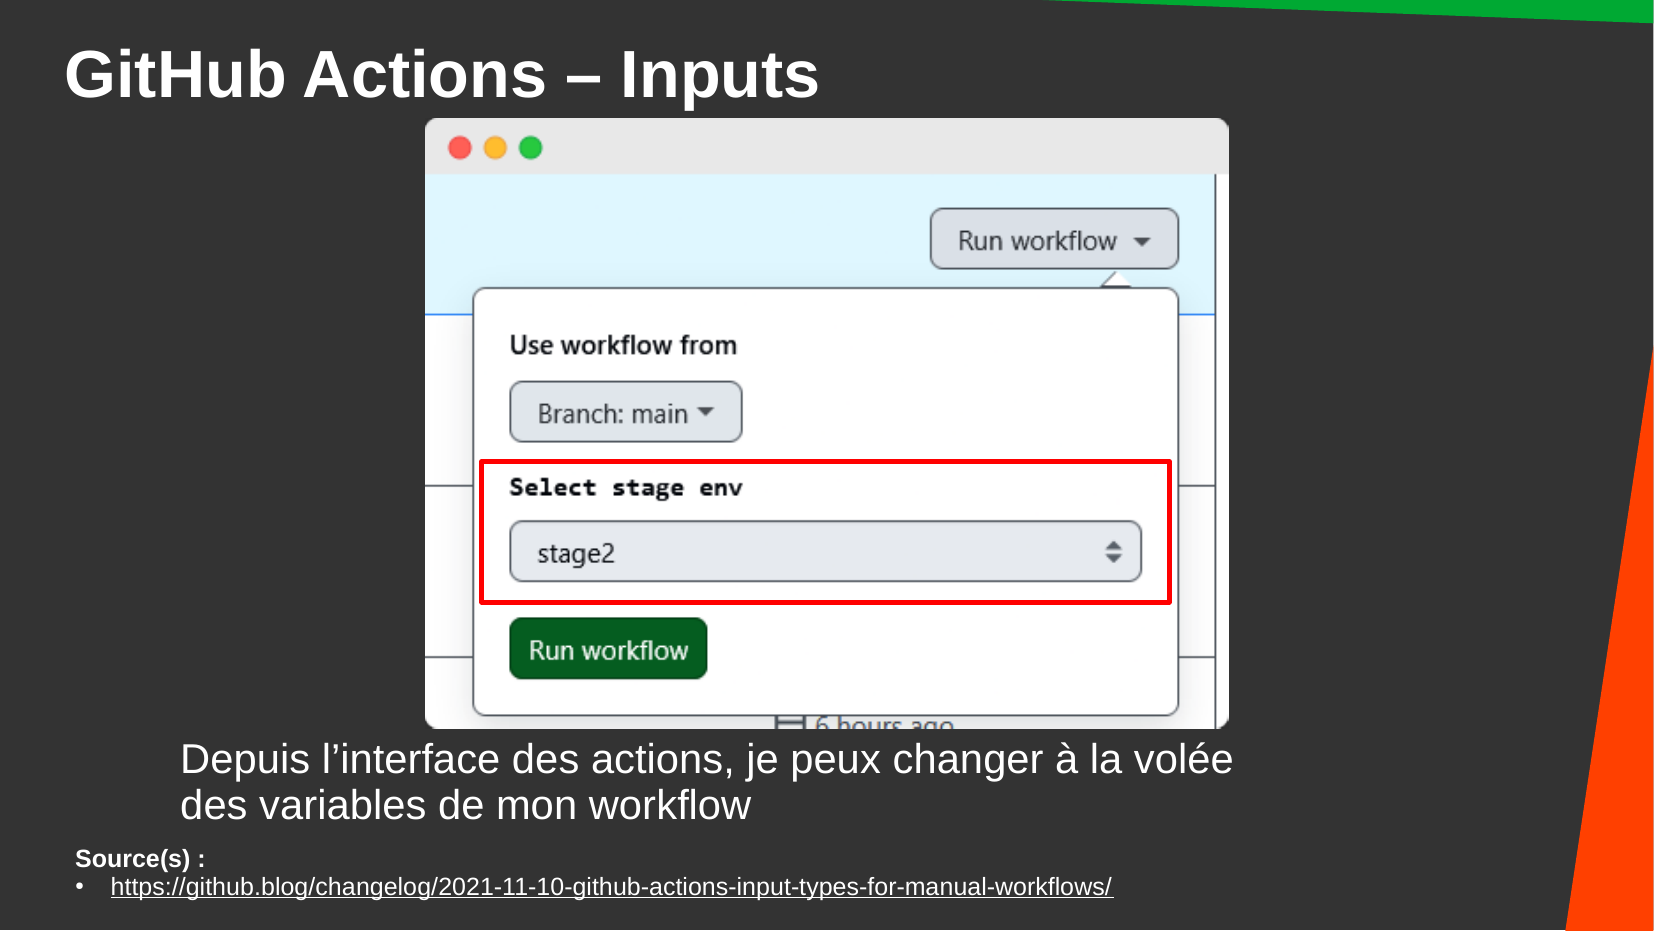

# GitHub Actions – Inputs
Depuis l’interface des actions, je peux changer à la volée des variables de mon workflow
Source(s) :
https://github.blog/changelog/2021-11-10-github-actions-input-types-for-manual-workflows/